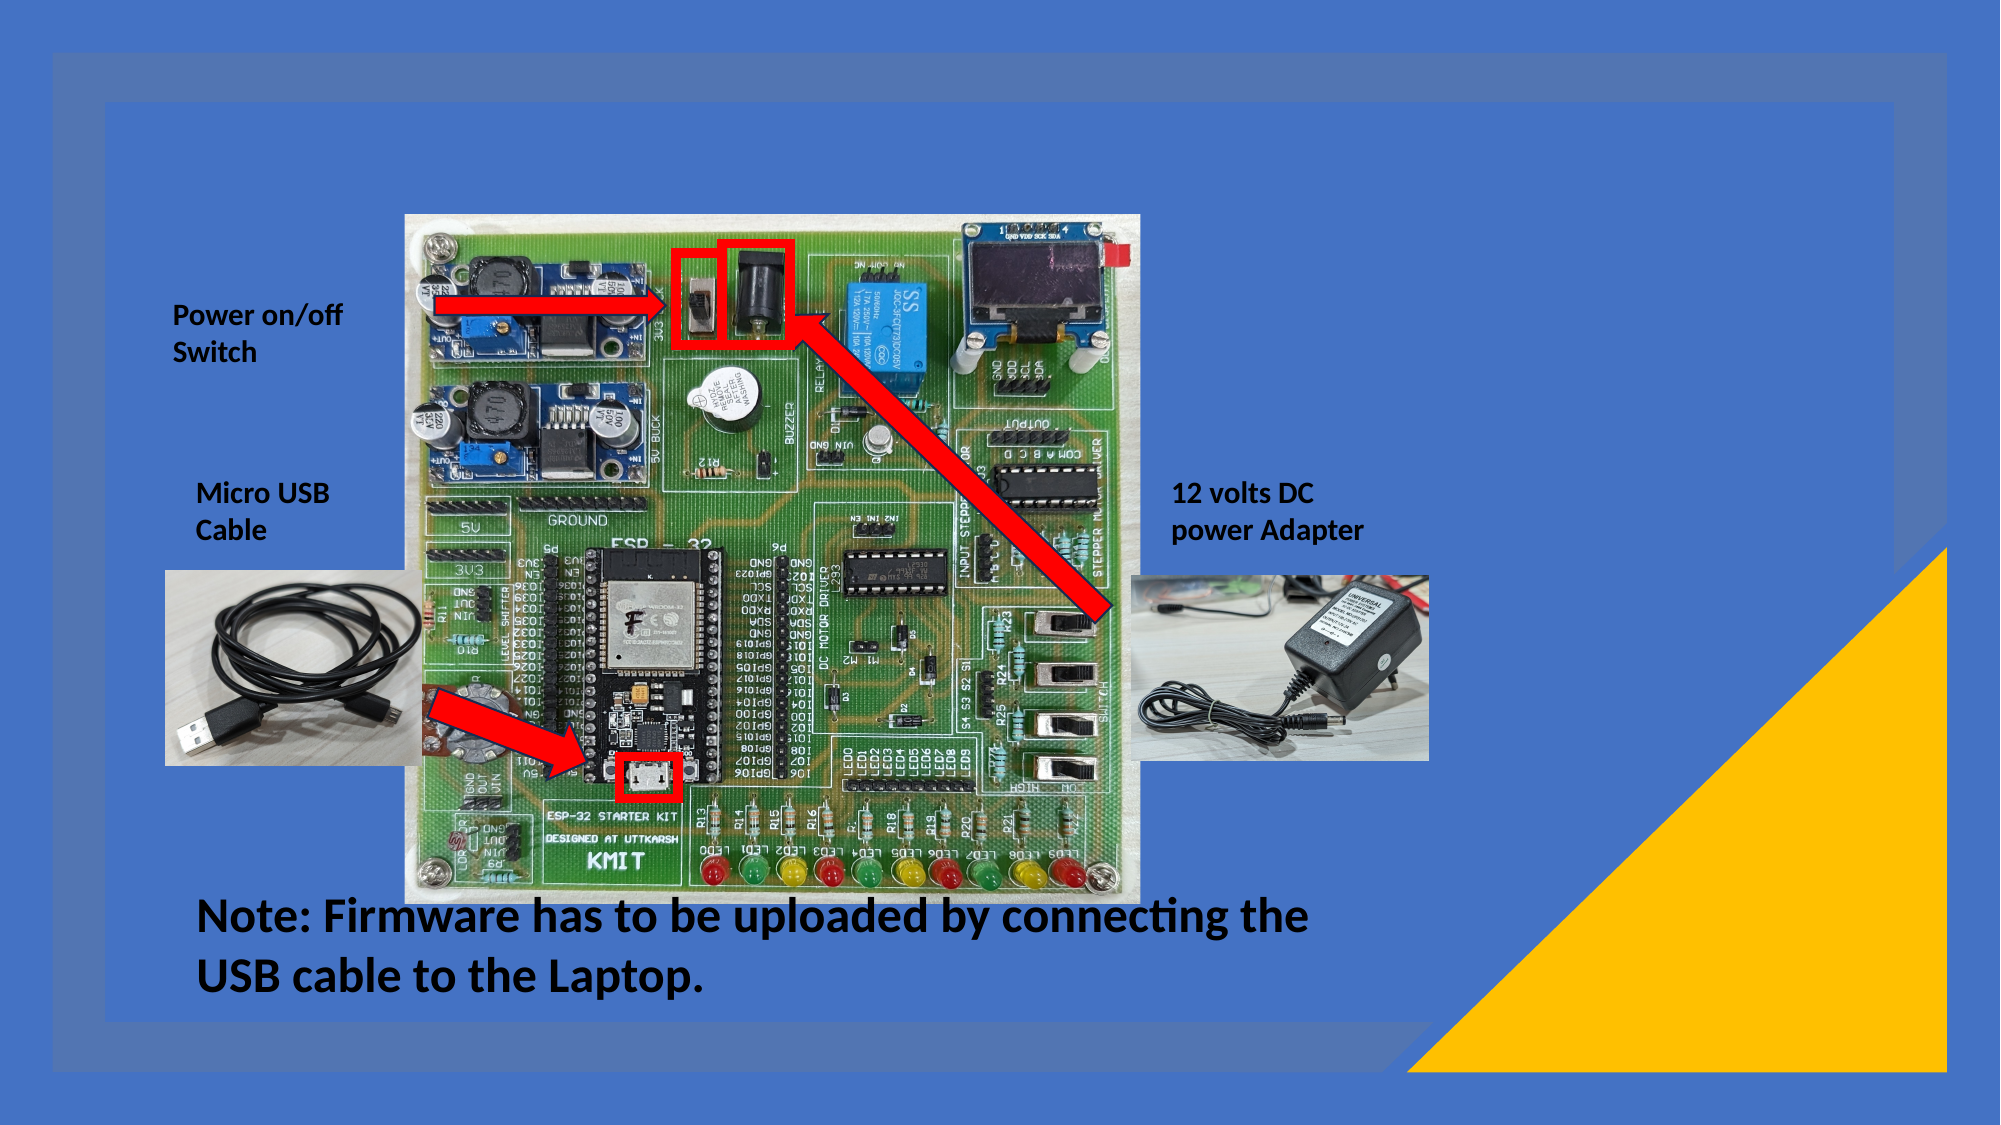

Power on/off Switch
Micro USB Cable
12 volts DC power Adapter
Note: Firmware has to be uploaded by connecting the USB cable to the Laptop.